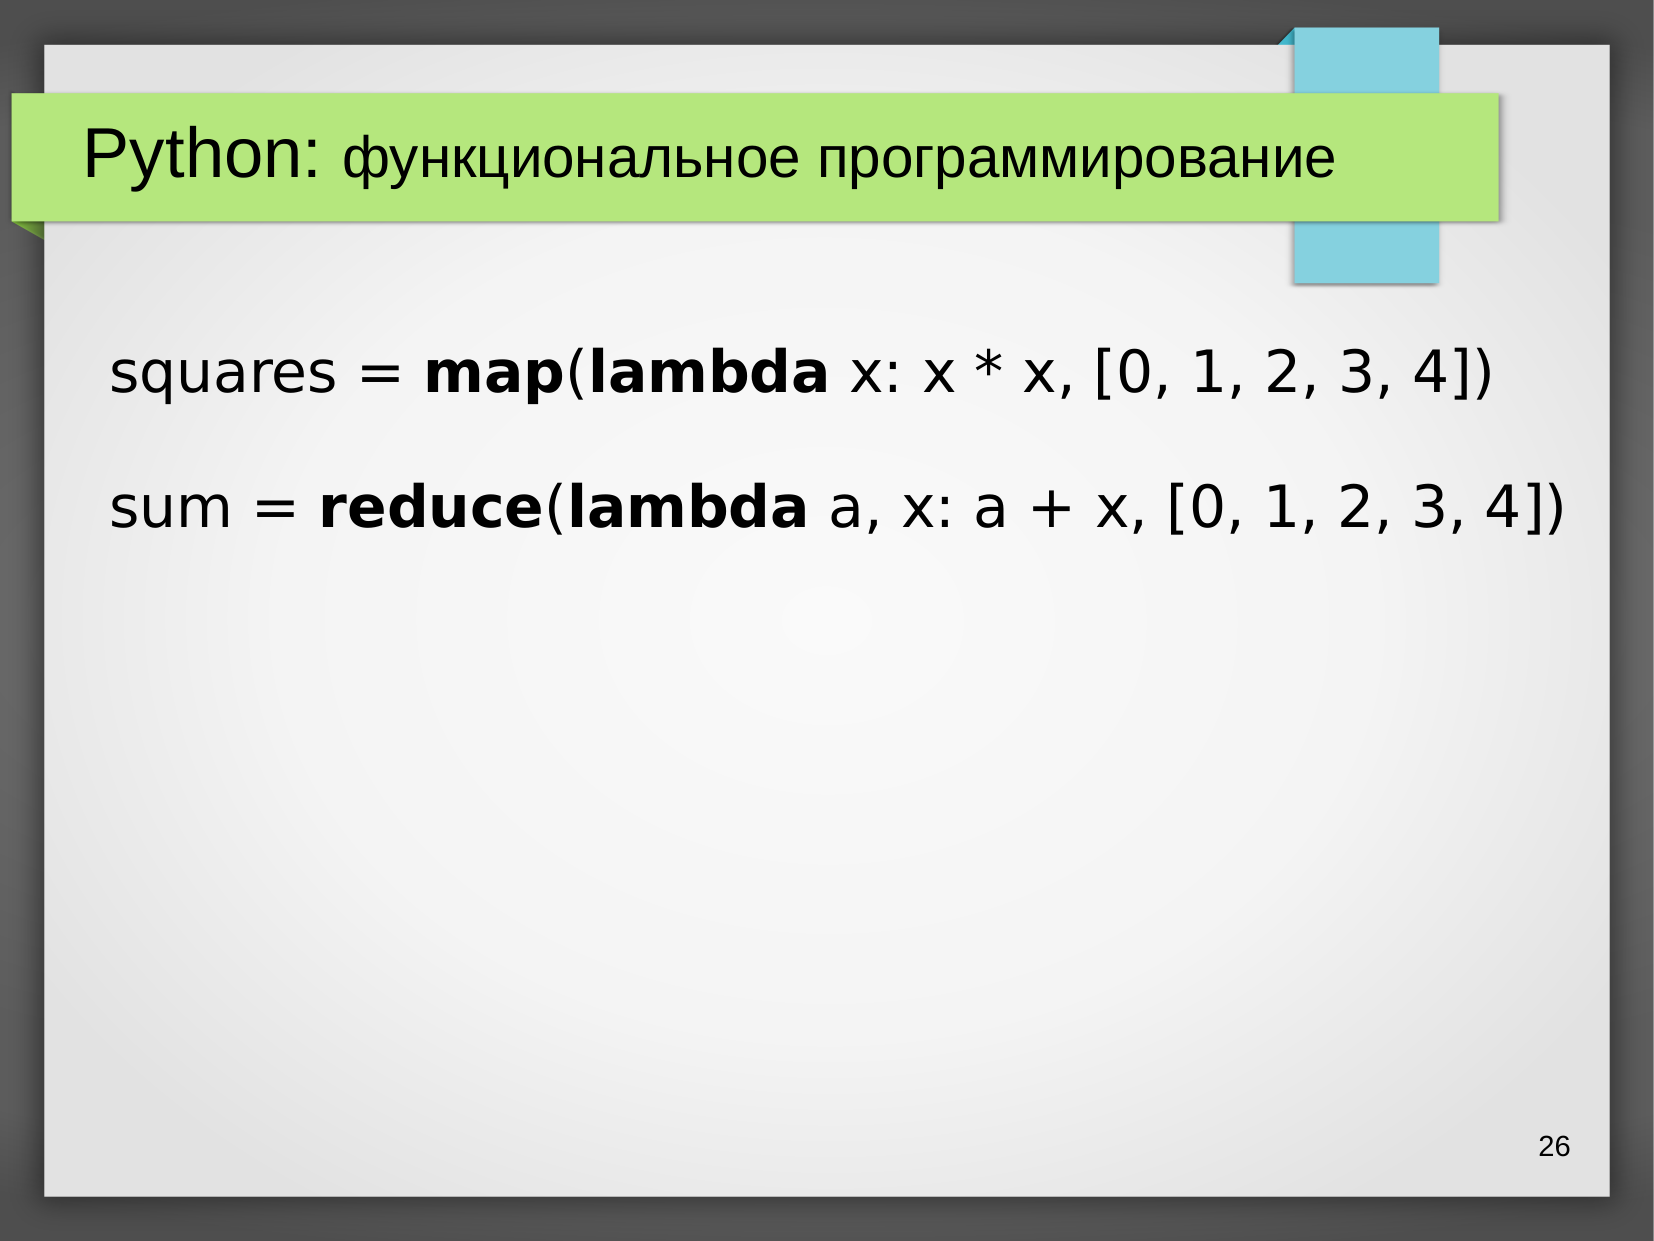

# Python: функциональное программирование
squares = map(lambda x: x * x, [0, 1, 2, 3, 4])
sum = reduce(lambda a, x: a + x, [0, 1, 2, 3, 4])
26